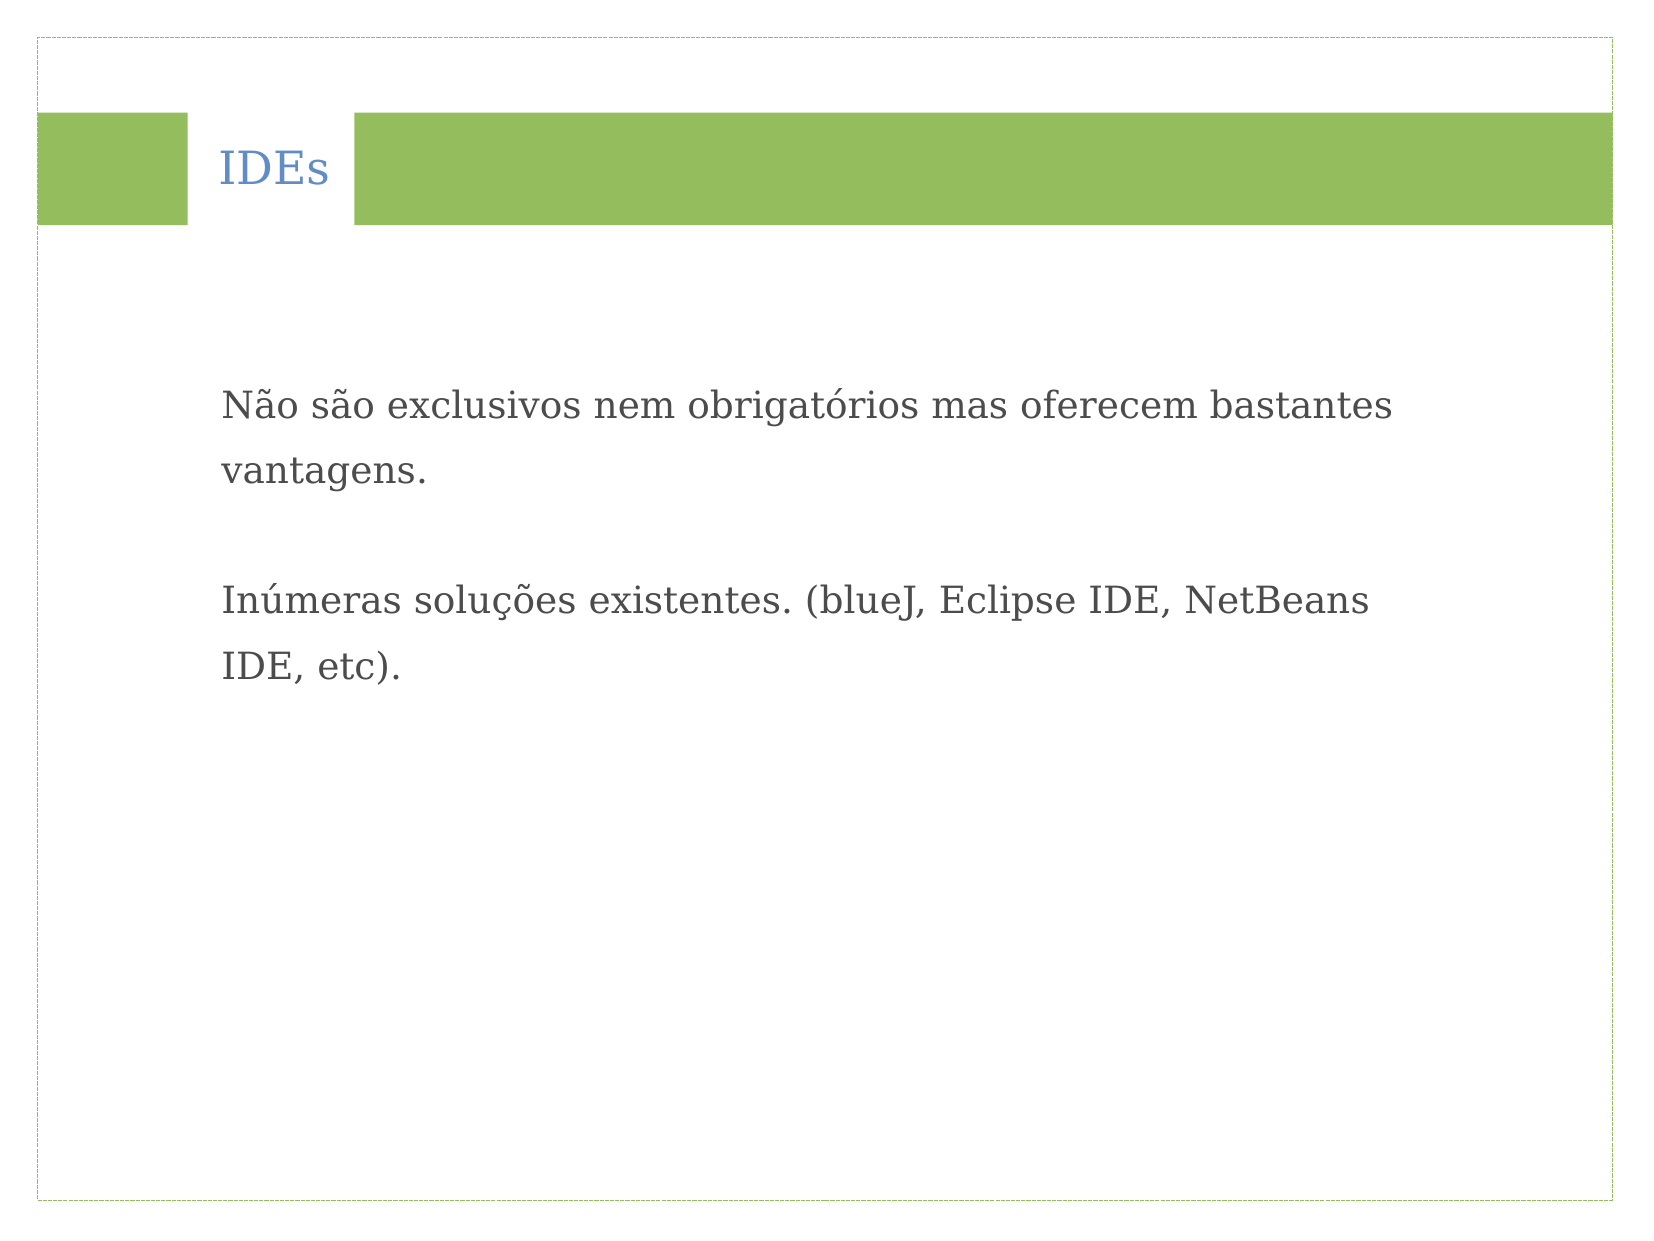

IDEs
Não são exclusivos nem obrigatórios mas oferecem bastantes vantagens.
Inúmeras soluções existentes. (blueJ, Eclipse IDE, NetBeans IDE, etc).